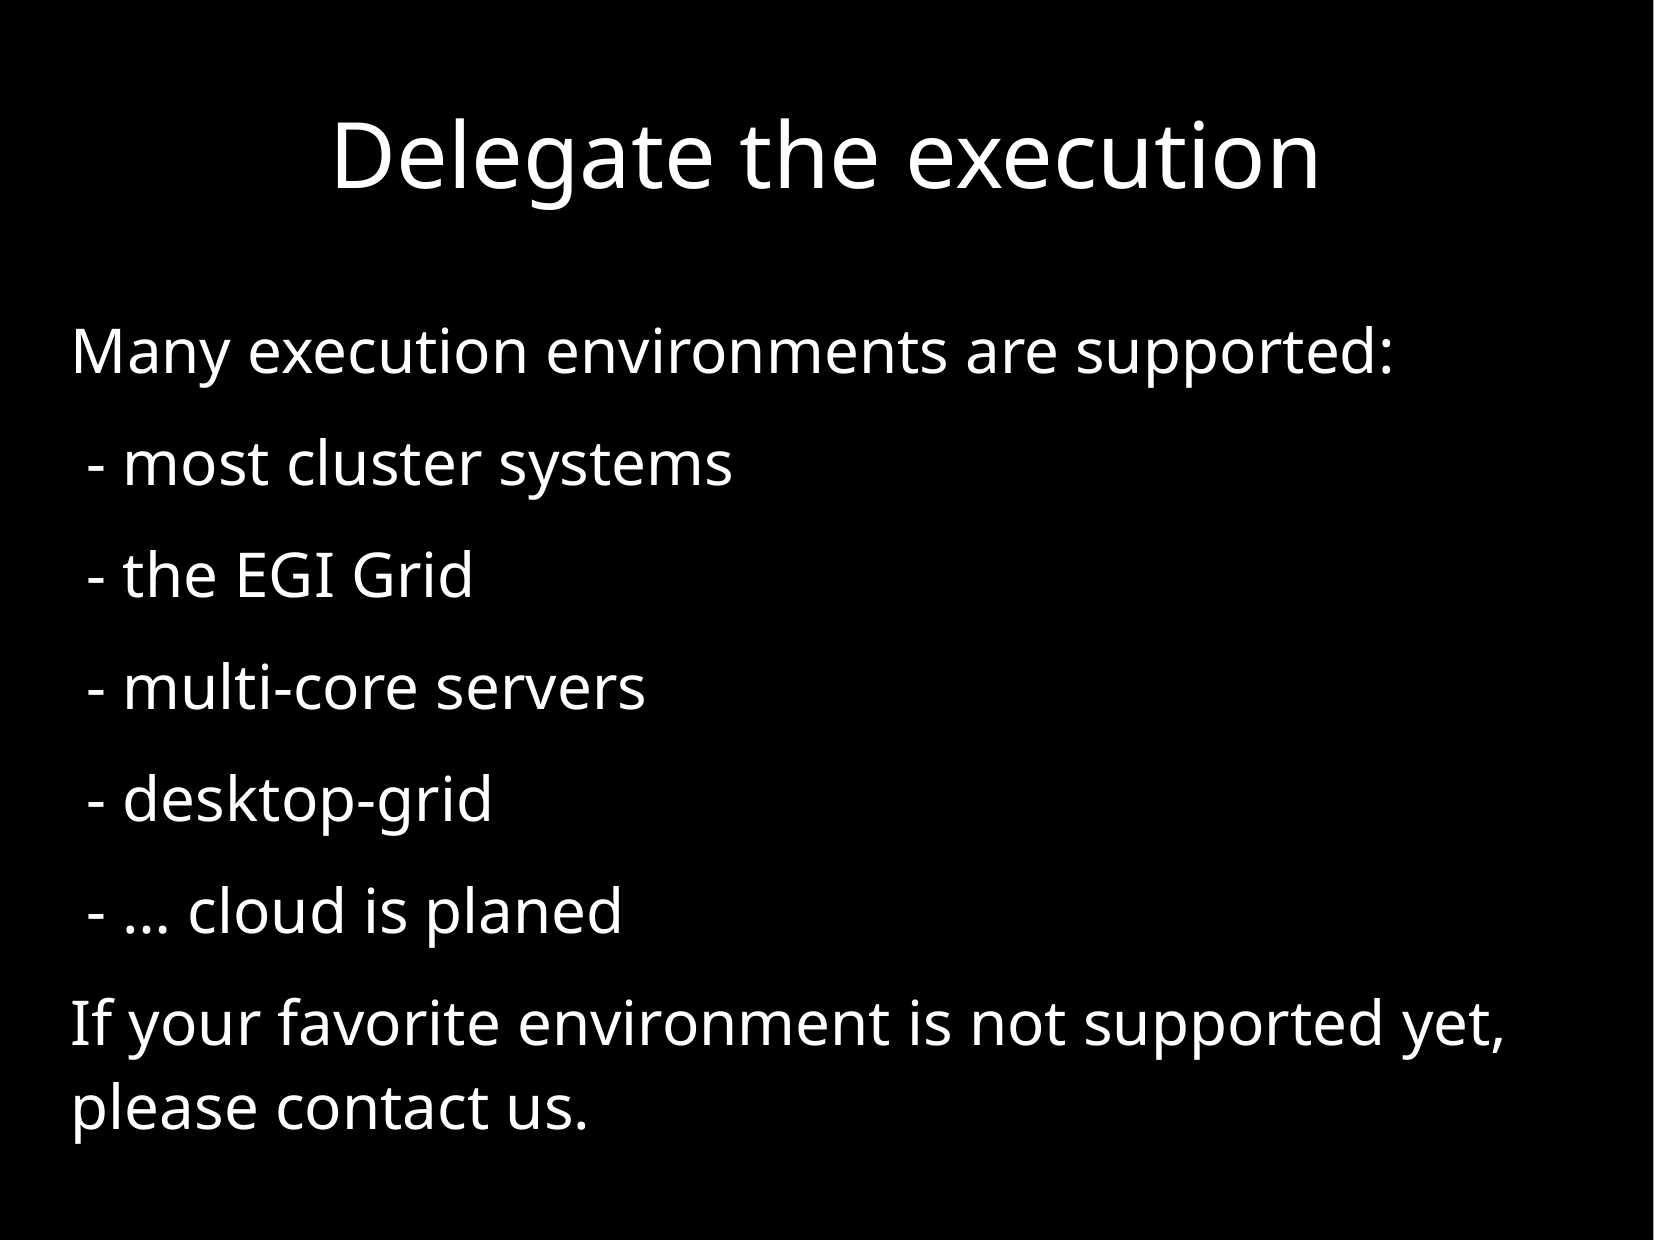

# Delegate the execution
Many execution environments are supported:
 - most cluster systems
 - the EGI Grid
 - multi-core servers
 - desktop-grid
 - … cloud is planed
If your favorite environment is not supported yet, please contact us.